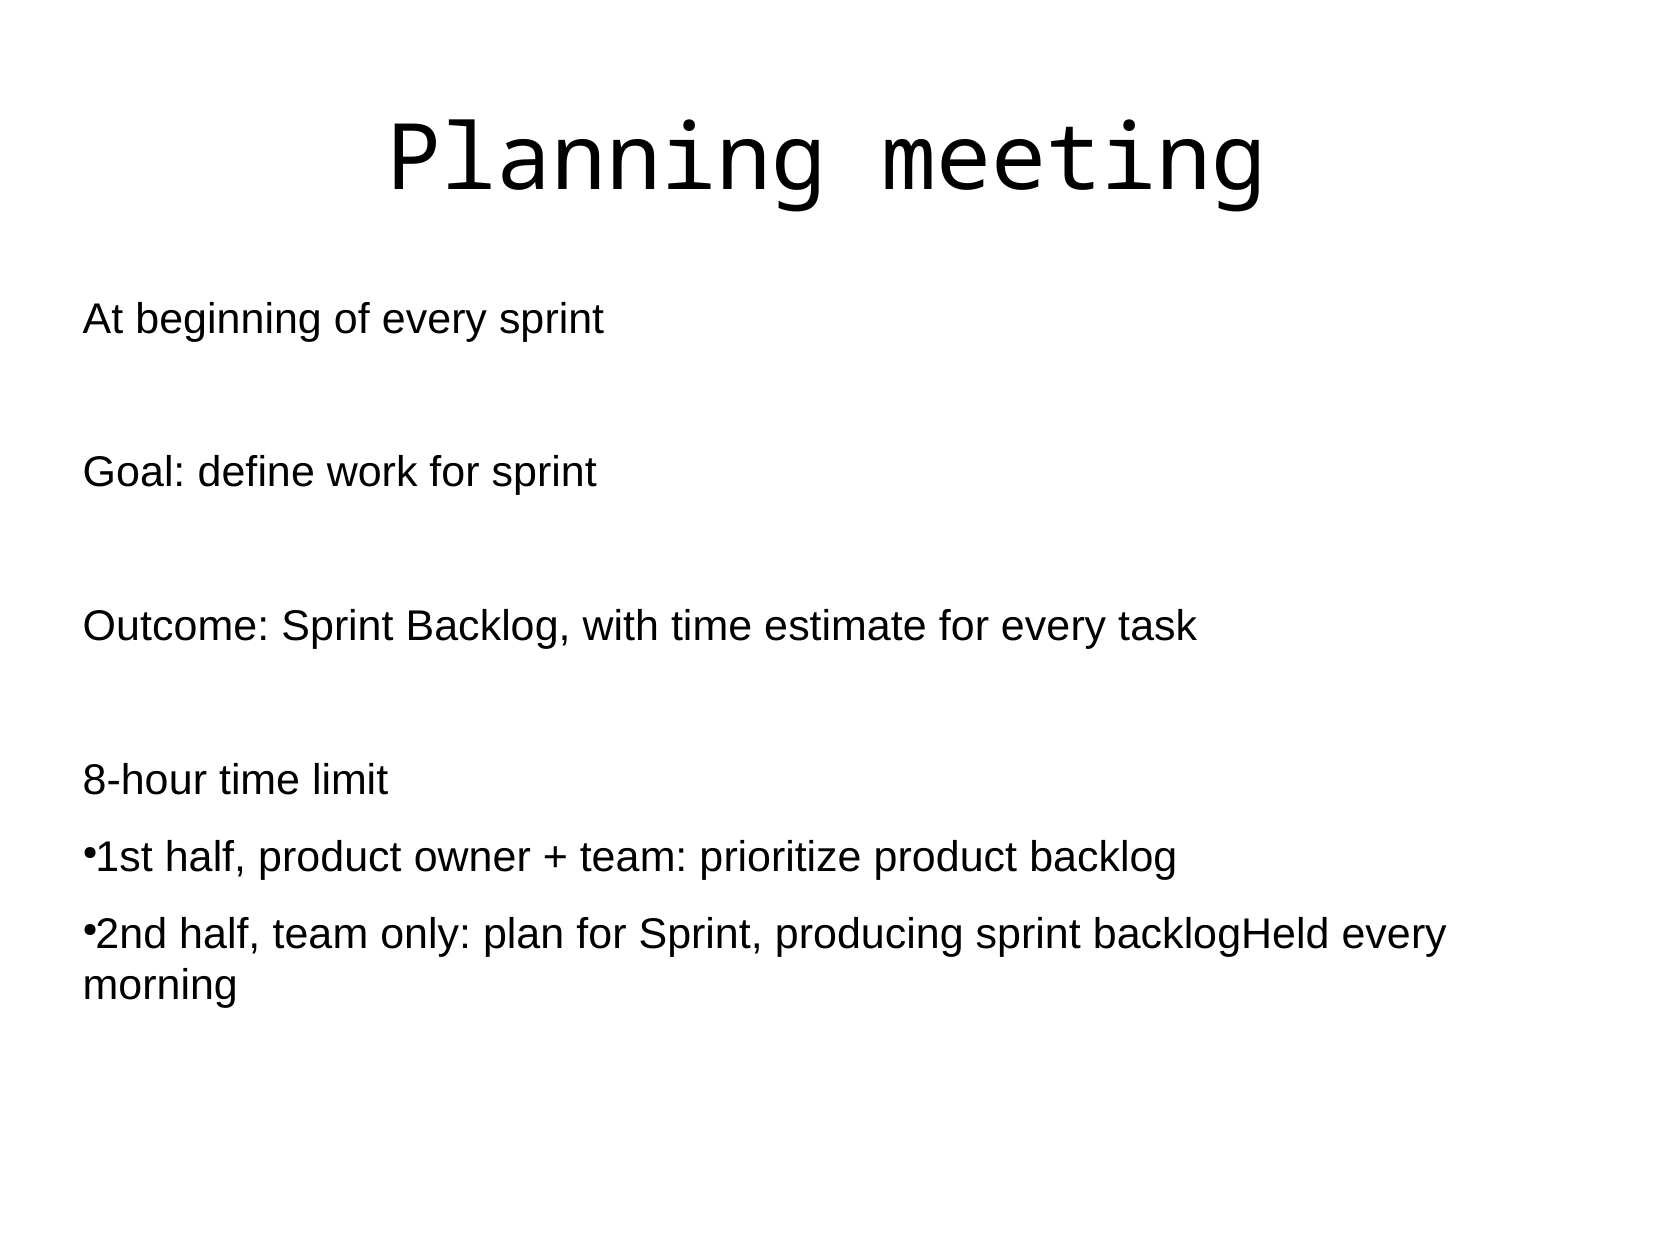

# Planning meeting
At beginning of every sprint
Goal: define work for sprint
Outcome: Sprint Backlog, with time estimate for every task
8-hour time limit
1st half, product owner + team: prioritize product backlog
2nd half, team only: plan for Sprint, producing sprint backlogHeld every morning